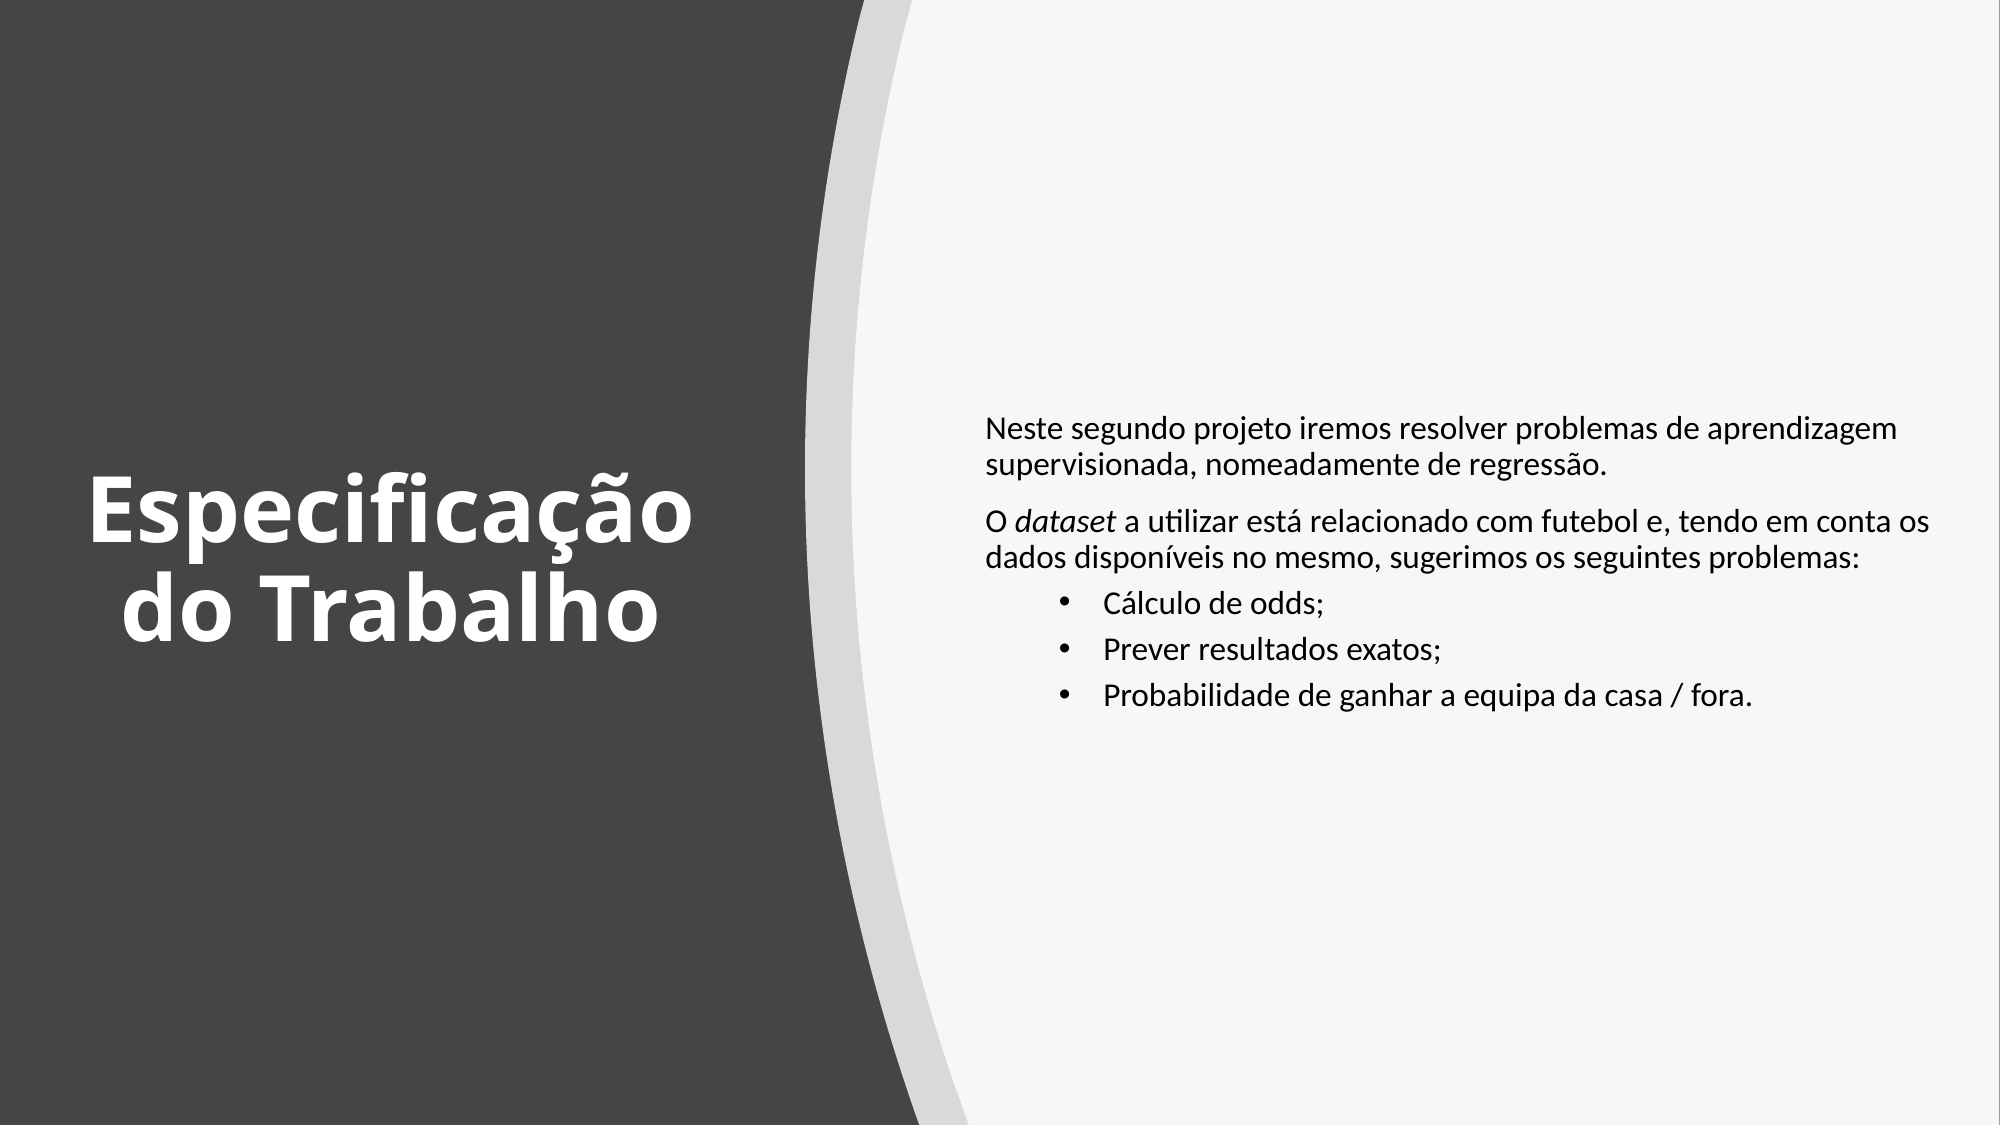

# Especificação do Trabalho
Neste segundo projeto iremos resolver problemas de aprendizagem supervisionada, nomeadamente de regressão.
O dataset a utilizar está relacionado com futebol e, tendo em conta os dados disponíveis no mesmo, sugerimos os seguintes problemas:
Cálculo de odds;
Prever resultados exatos;
Probabilidade de ganhar a equipa da casa / fora.